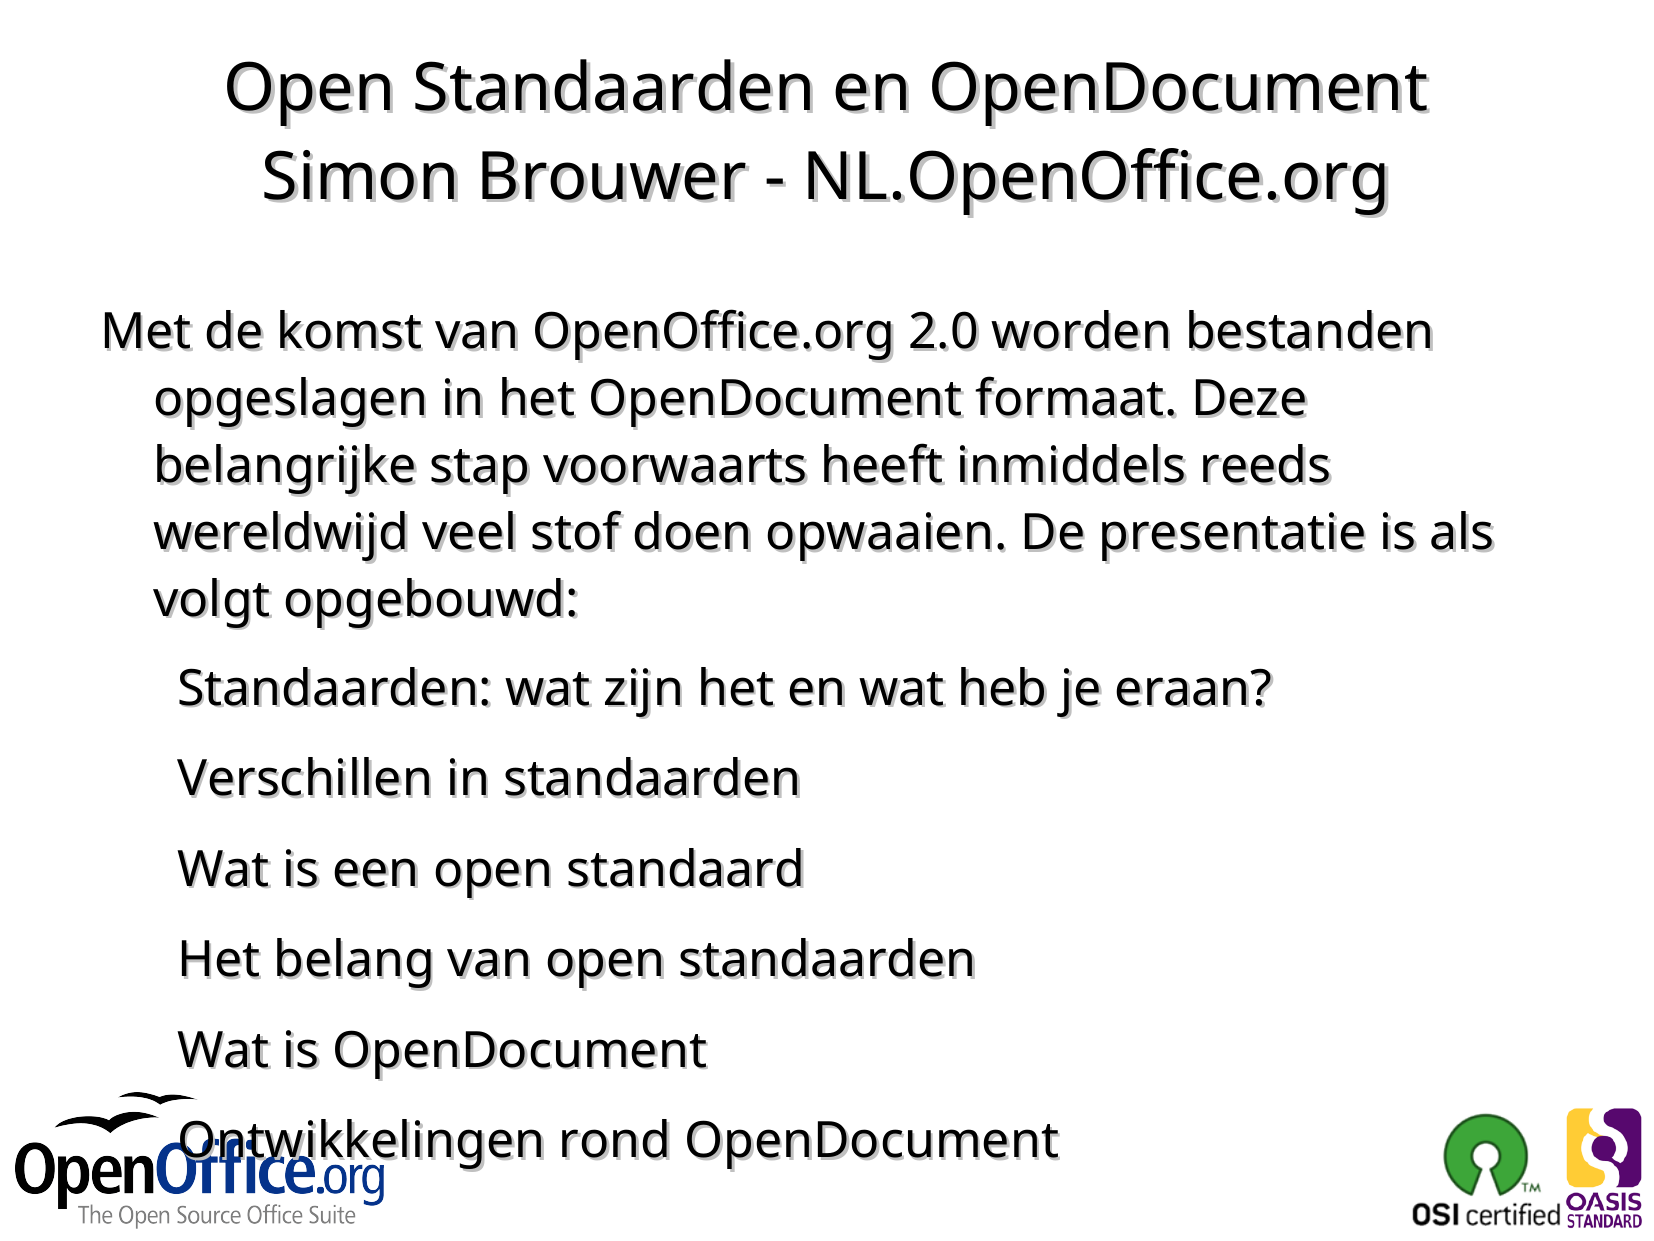

# Open Standaarden en OpenDocument Simon Brouwer - NL.OpenOffice.org
Met de komst van OpenOffice.org 2.0 worden bestanden opgeslagen in het OpenDocument formaat. Deze belangrijke stap voorwaarts heeft inmiddels reeds wereldwijd veel stof doen opwaaien. De presentatie is als volgt opgebouwd:
Standaarden: wat zijn het en wat heb je eraan?
Verschillen in standaarden
Wat is een open standaard
Het belang van open standaarden
Wat is OpenDocument
Ontwikkelingen rond OpenDocument